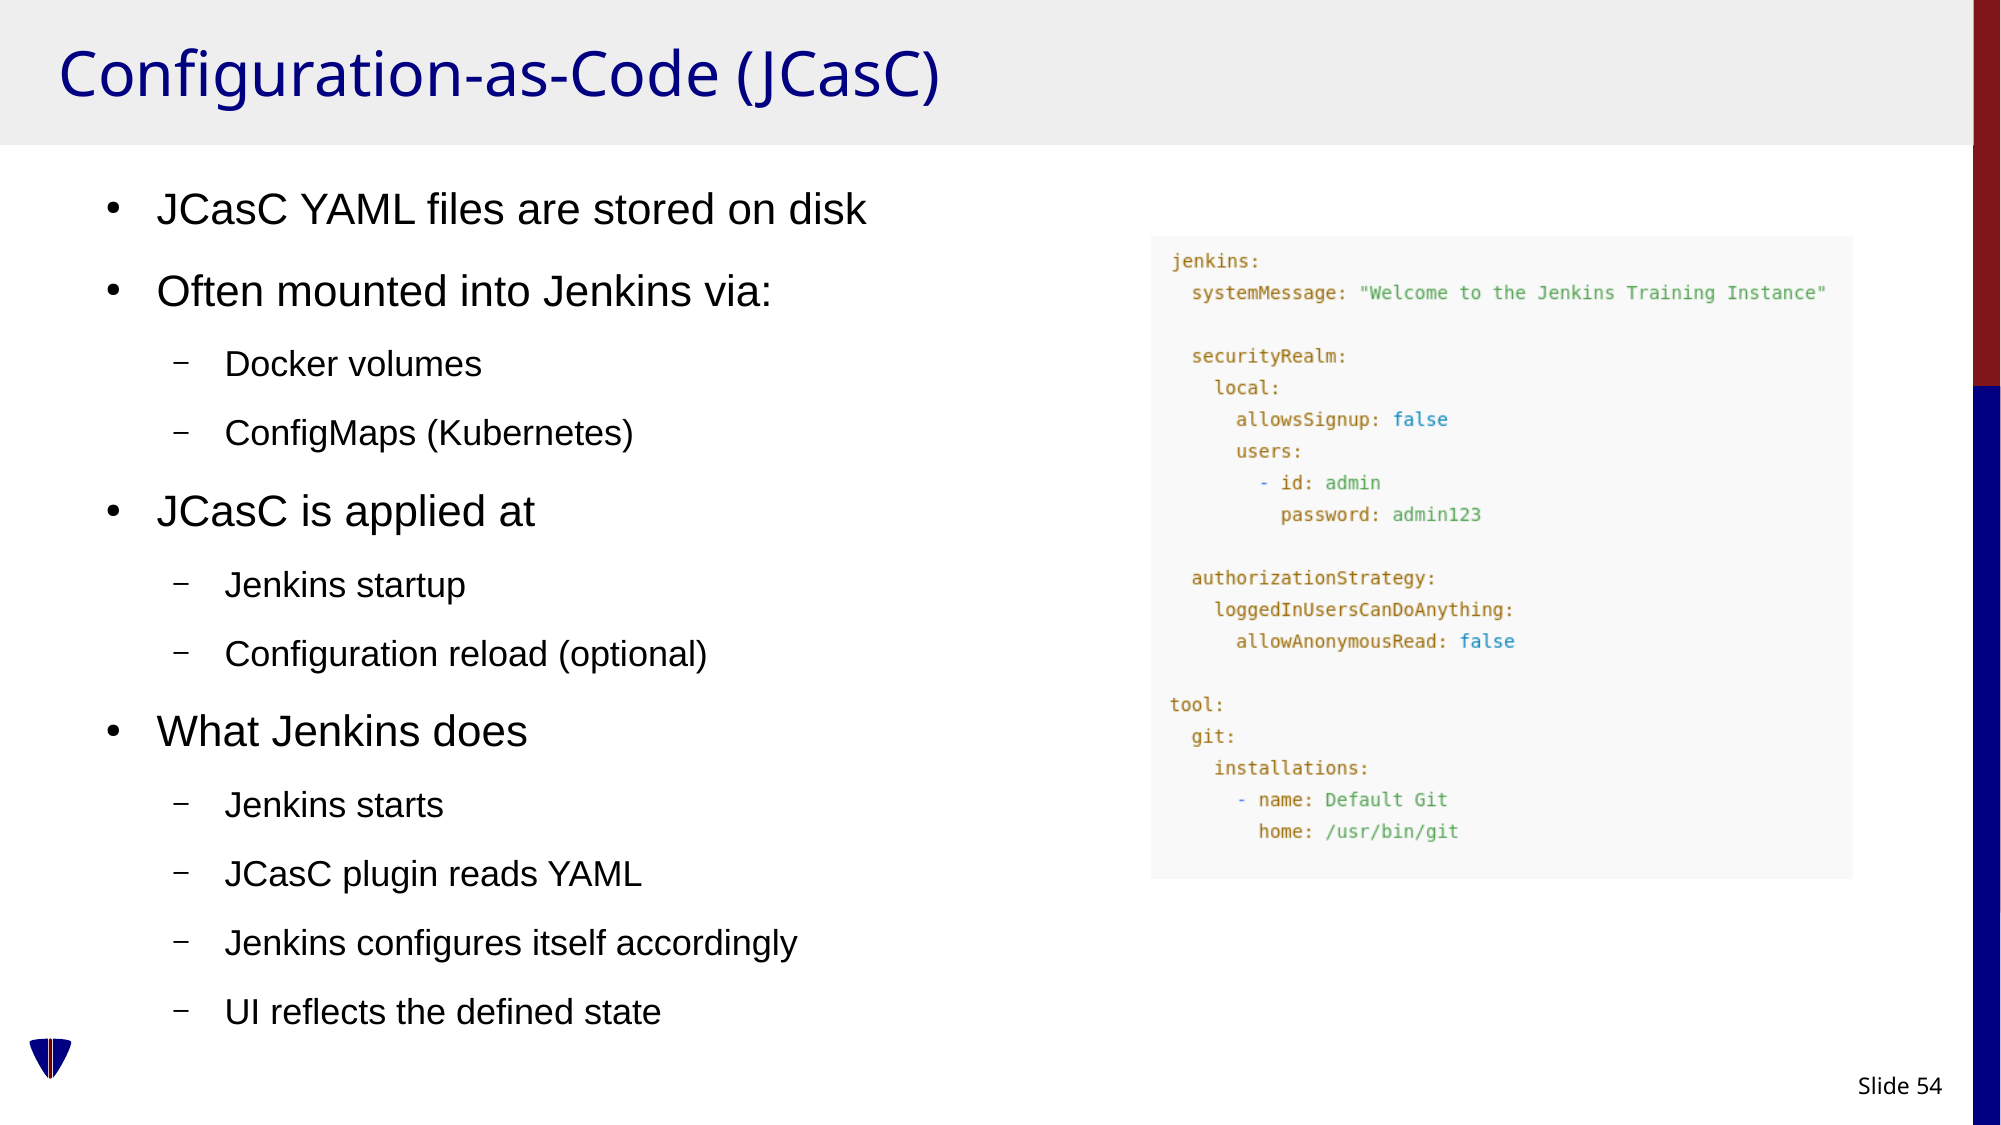

# Configuration-as-Code (JCasC)
JCasC YAML files are stored on disk
Often mounted into Jenkins via:
Docker volumes
ConfigMaps (Kubernetes)
JCasC is applied at
Jenkins startup
Configuration reload (optional)
What Jenkins does
Jenkins starts
JCasC plugin reads YAML
Jenkins configures itself accordingly
UI reflects the defined state